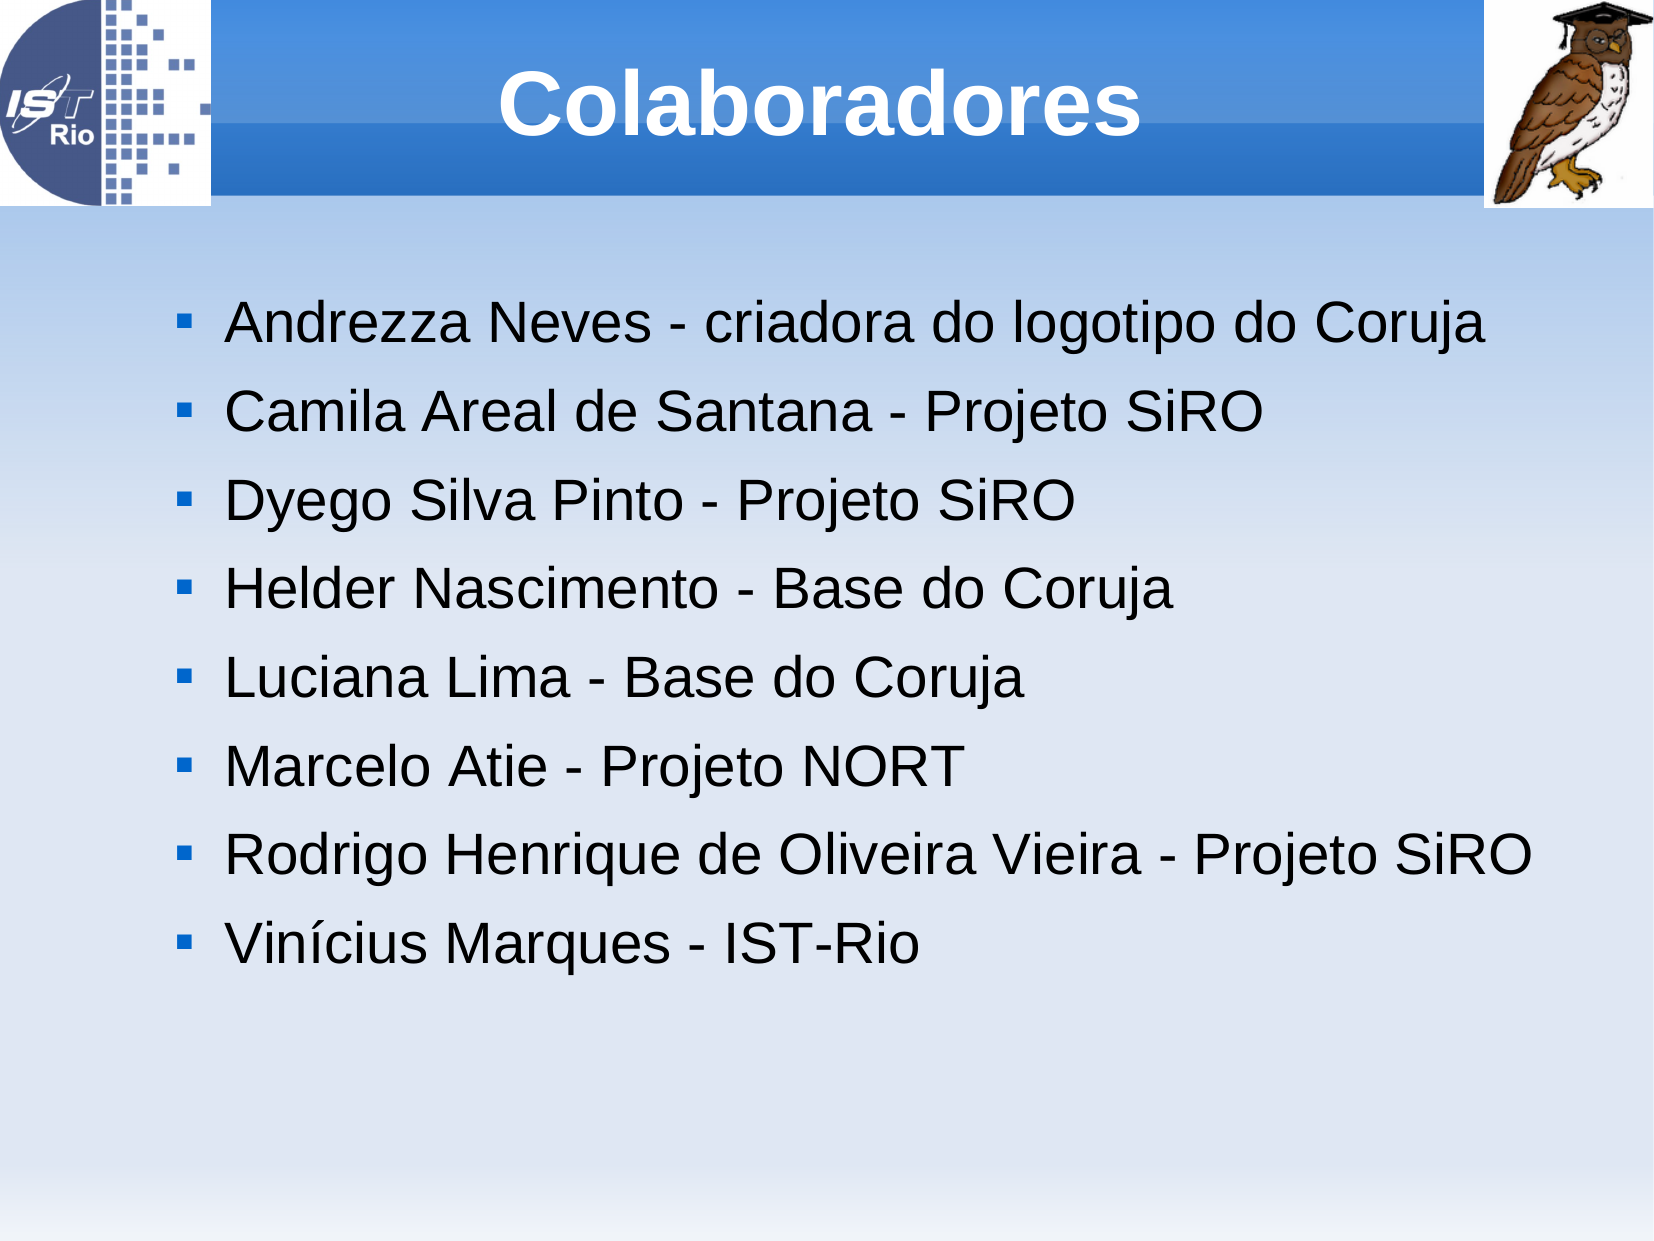

# Colaboradores
Andrezza Neves - criadora do logotipo do Coruja
Camila Areal de Santana - Projeto SiRO
Dyego Silva Pinto - Projeto SiRO
Helder Nascimento - Base do Coruja
Luciana Lima - Base do Coruja
Marcelo Atie - Projeto NORT
Rodrigo Henrique de Oliveira Vieira - Projeto SiRO
Vinícius Marques - IST-Rio